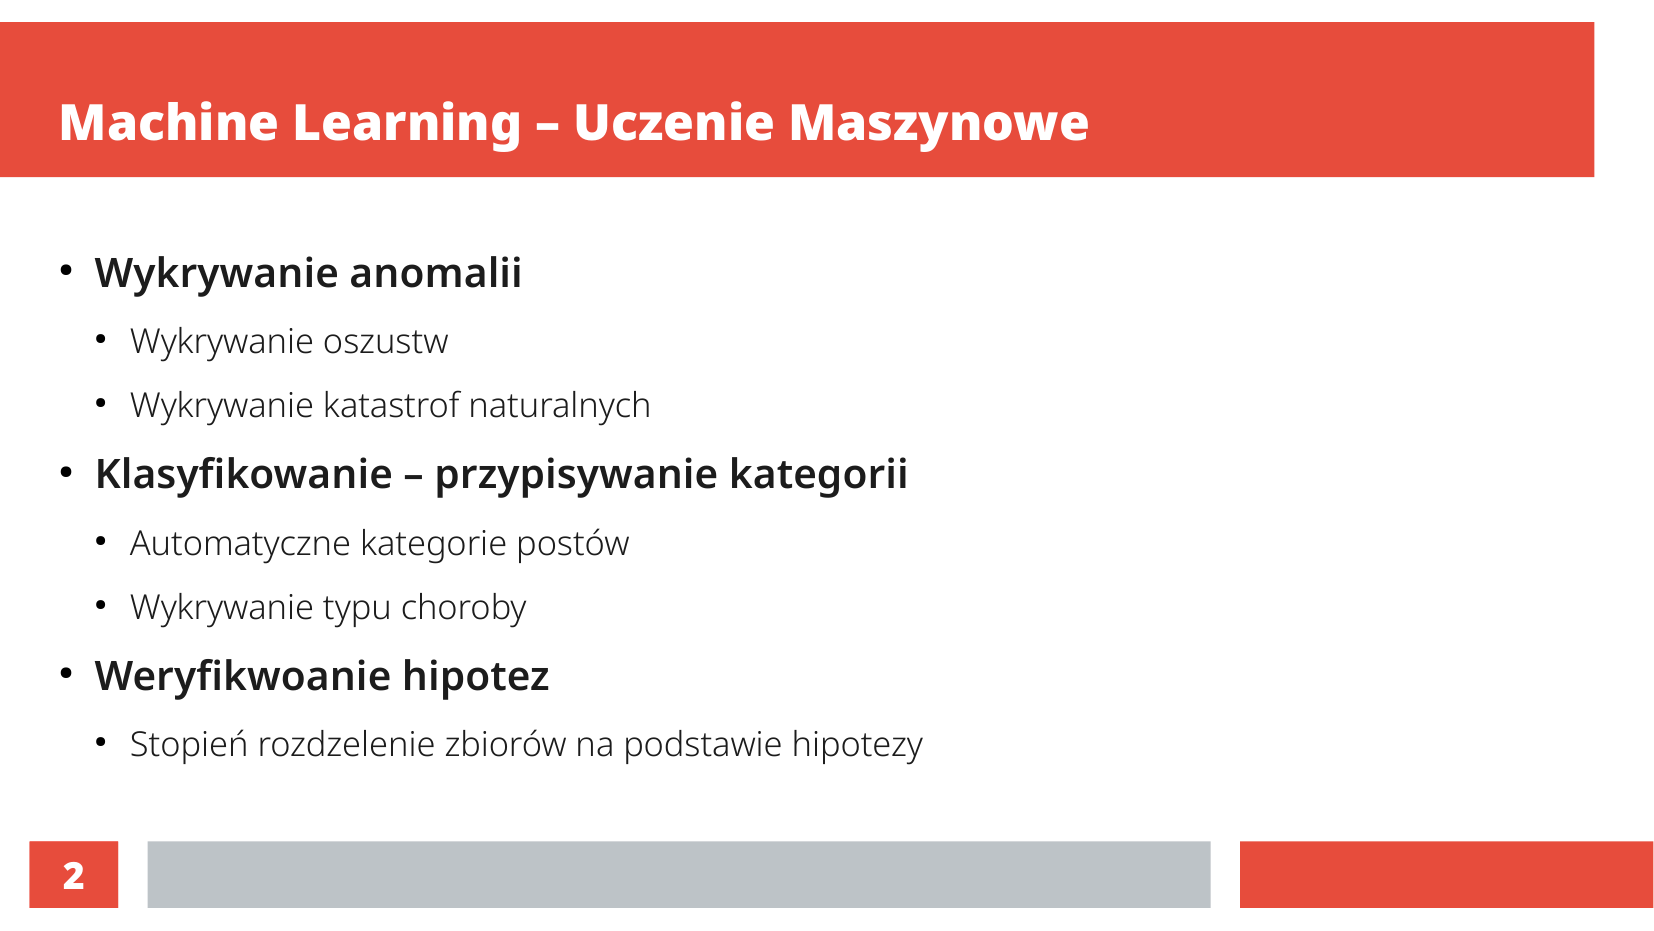

# Machine Learning – Uczenie Maszynowe
Wykrywanie anomalii
Wykrywanie oszustw
Wykrywanie katastrof naturalnych
Klasyfikowanie – przypisywanie kategorii
Automatyczne kategorie postów
Wykrywanie typu choroby
Weryfikwoanie hipotez
Stopień rozdzelenie zbiorów na podstawie hipotezy
2